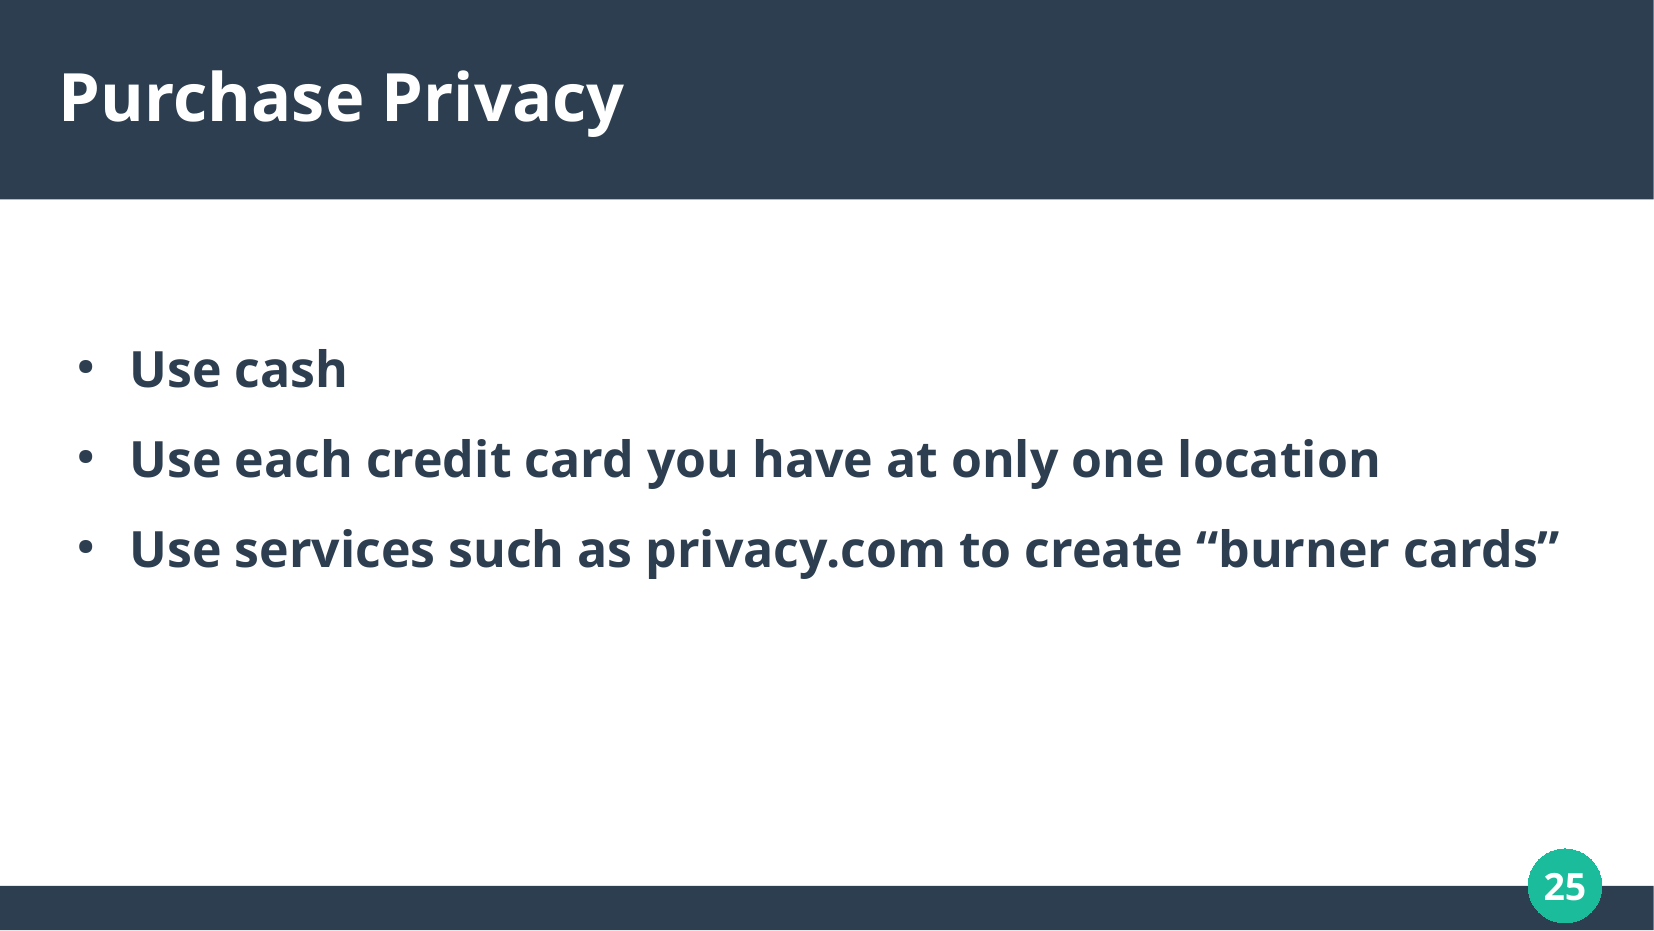

# Purchase Privacy
Use cash
Use each credit card you have at only one location
Use services such as privacy.com to create “burner cards”
25